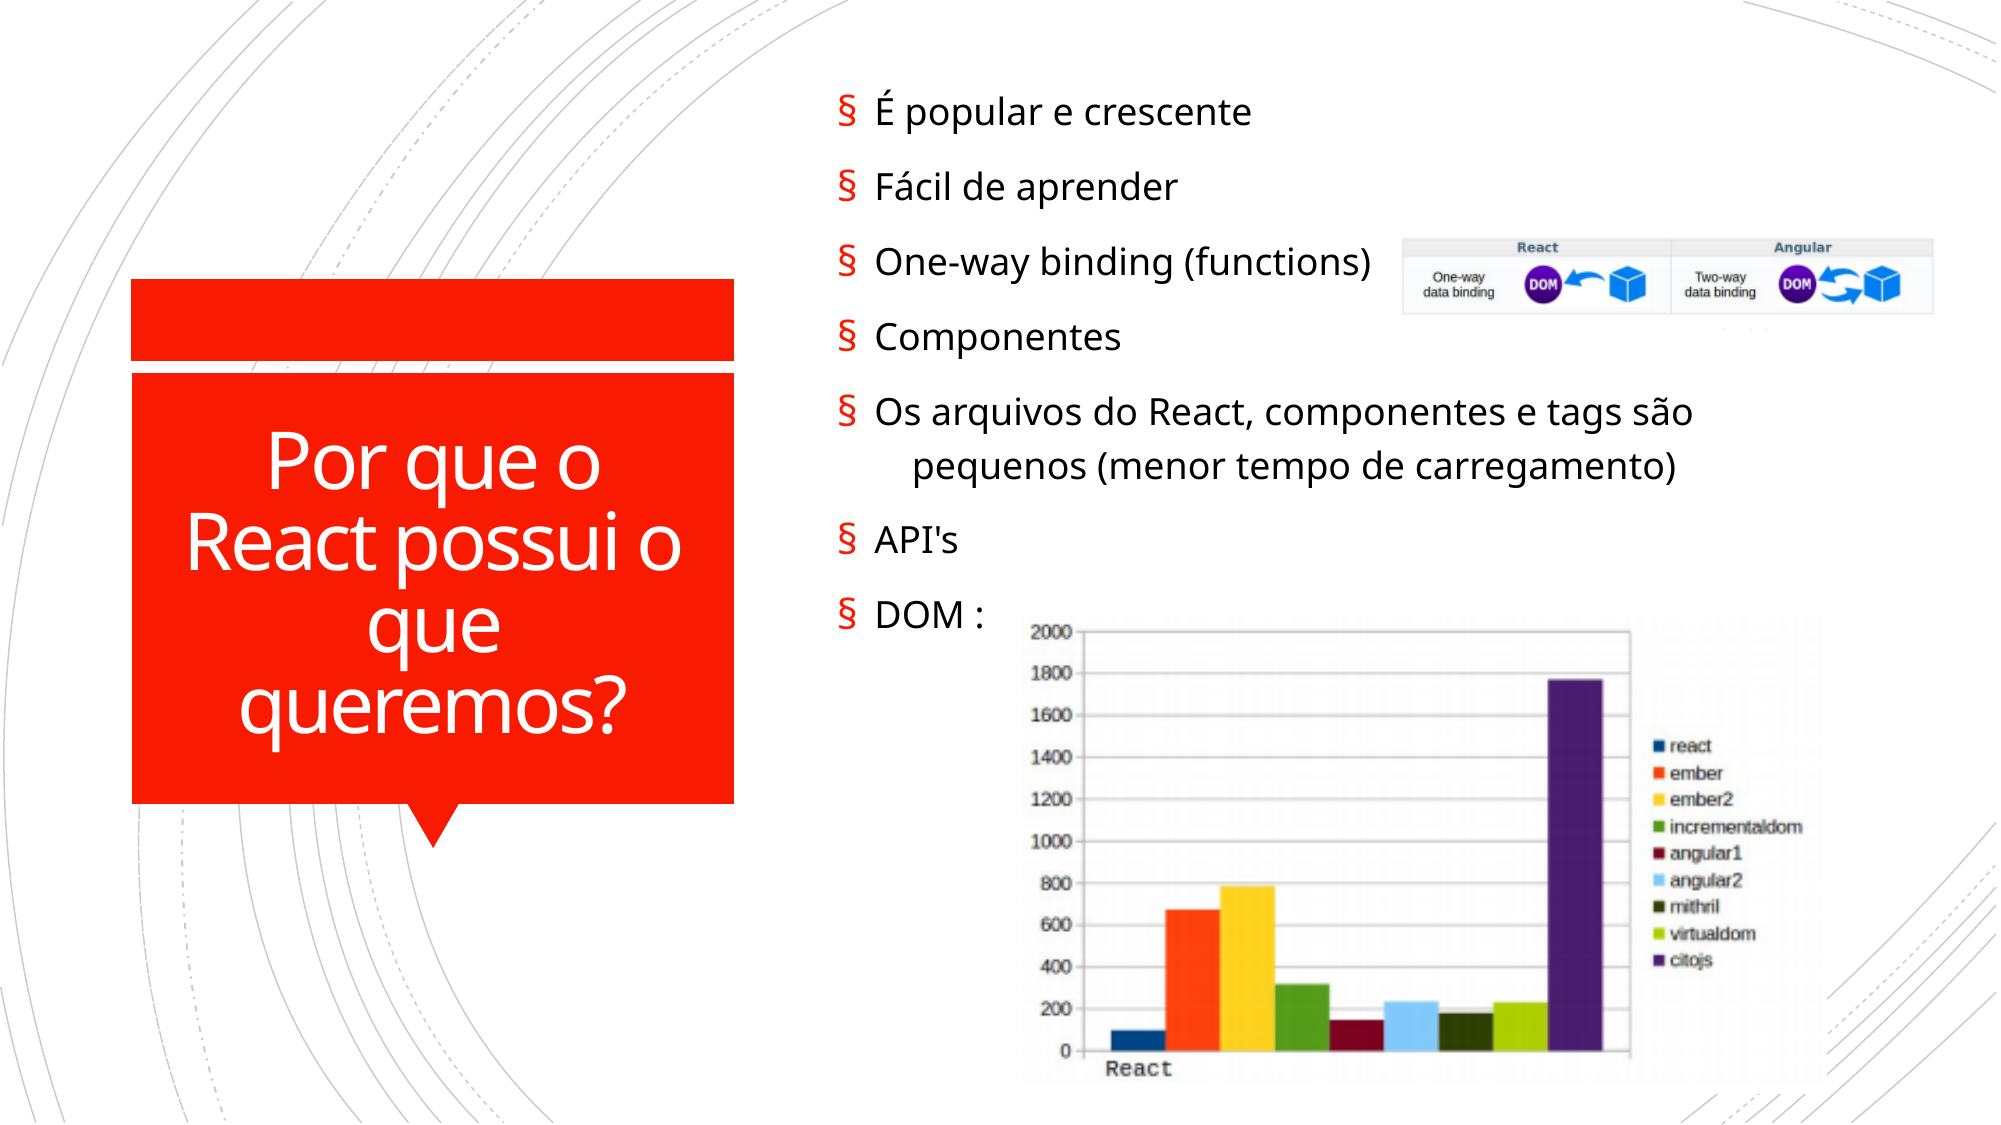

É popular e crescente
Fácil de aprender
One-way binding (functions)
Componentes
Os arquivos do React, componentes e tags são pequenos (menor tempo de carregamento)
API's
DOM :
# Por que o React possui o que queremos?